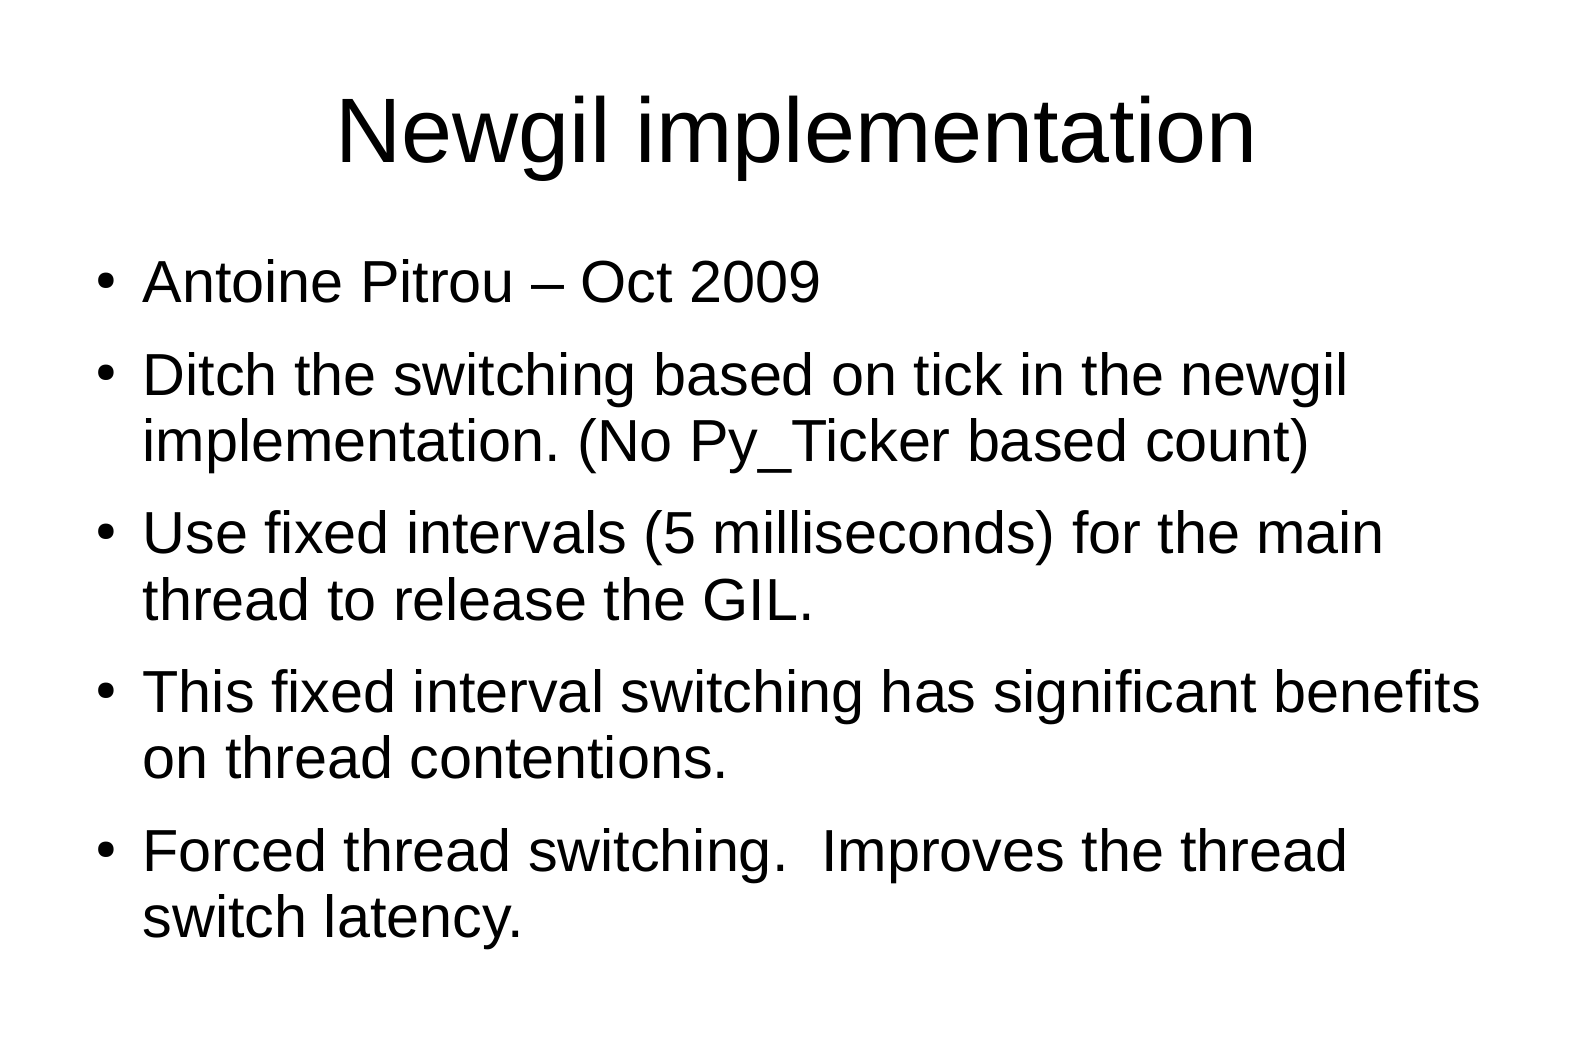

# Newgil implementation
Antoine Pitrou – Oct 2009
Ditch the switching based on tick in the newgil implementation. (No Py_Ticker based count)
Use fixed intervals (5 milliseconds) for the main thread to release the GIL.
This fixed interval switching has significant benefits on thread contentions.
Forced thread switching. Improves the thread switch latency.